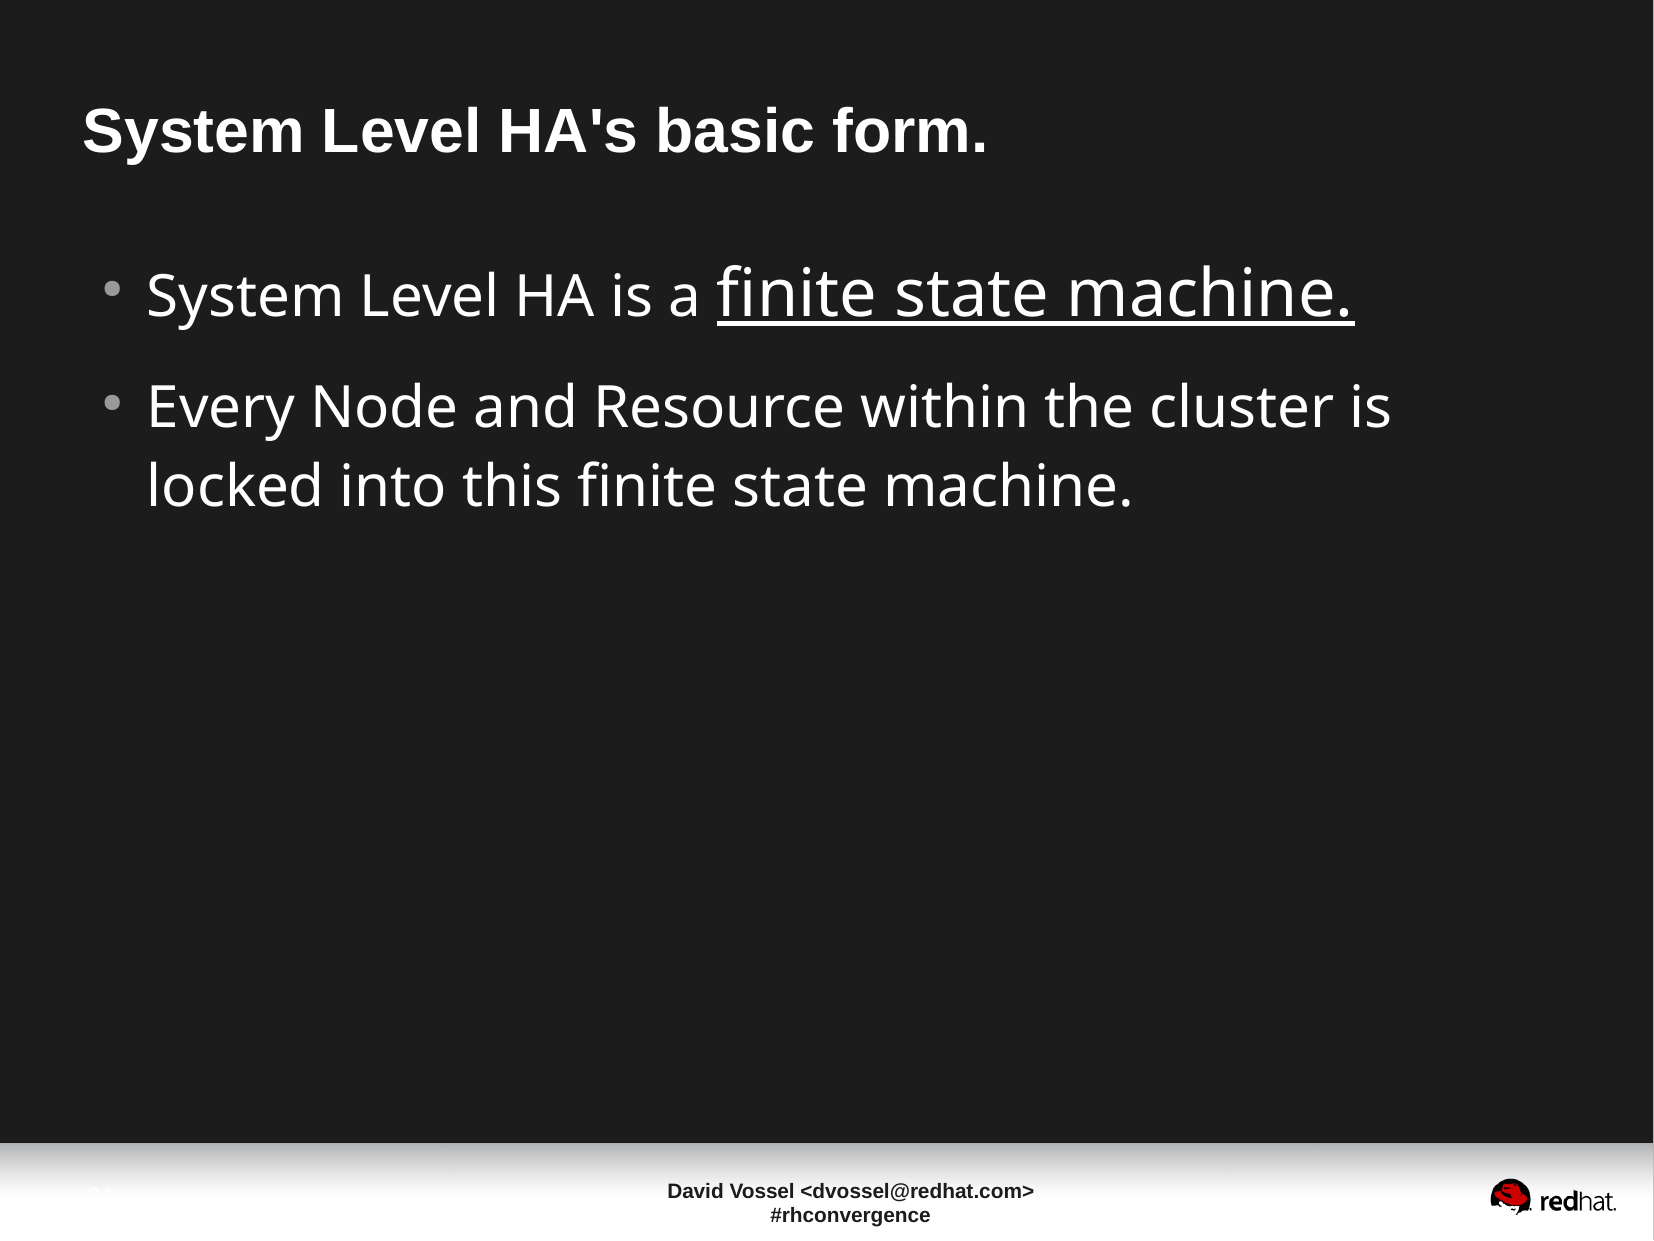

# System Level HA's basic form.
System Level HA is a finite state machine.
Every Node and Resource within the cluster is locked into this finite state machine.